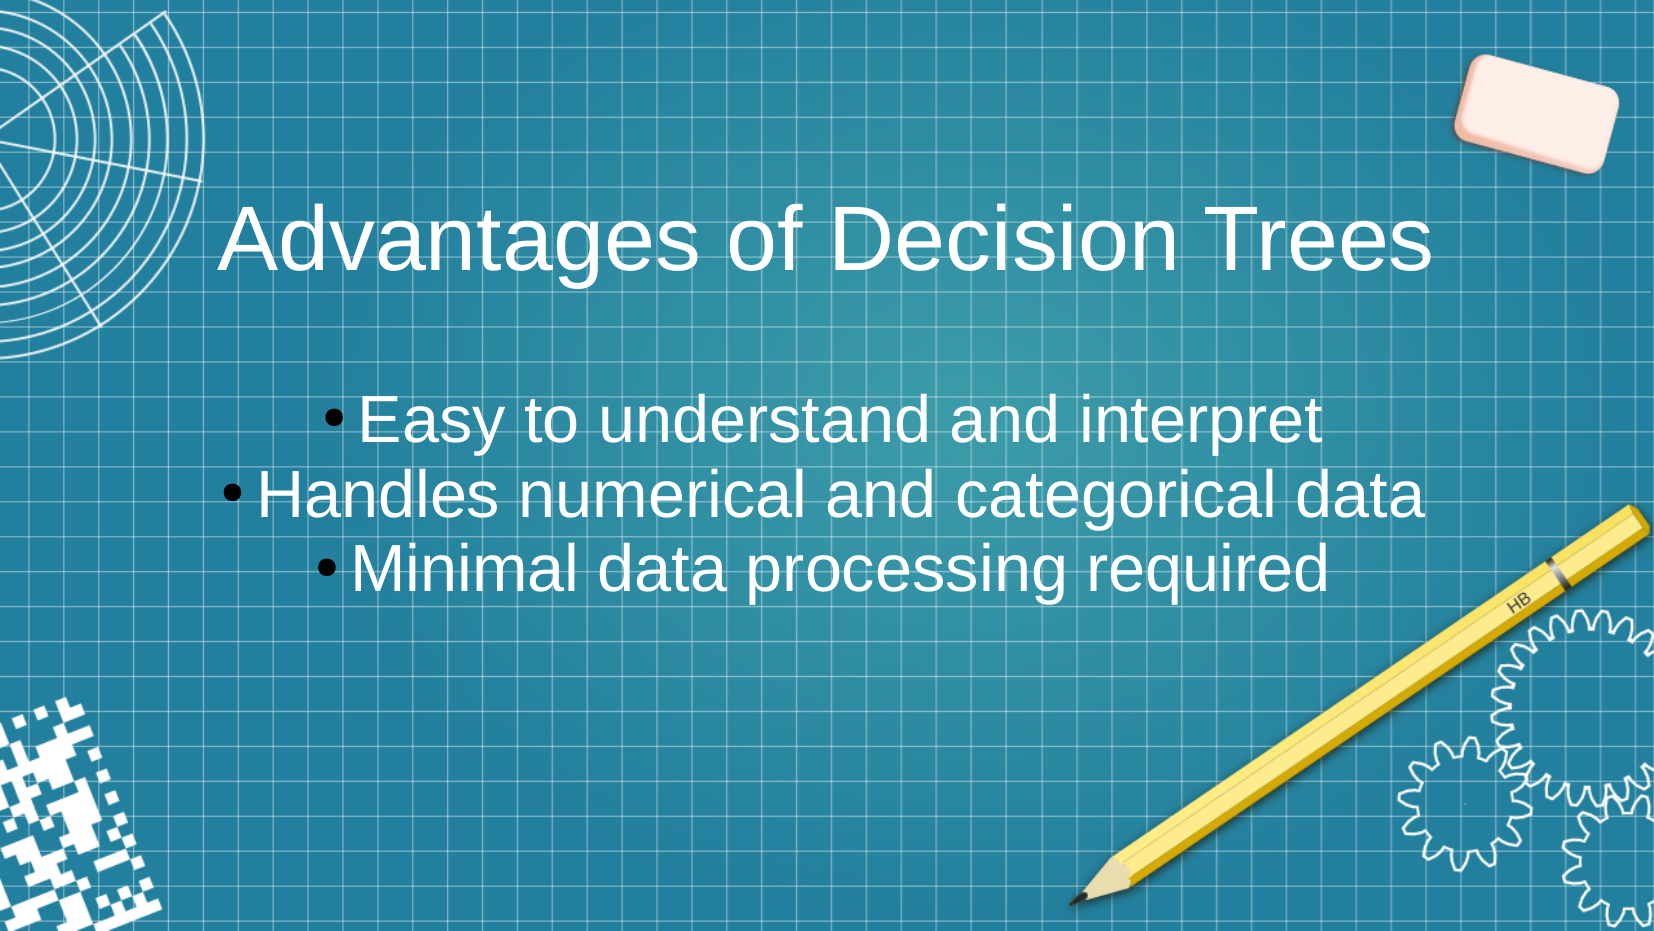

# Advantages of Decision Trees
Easy to understand and interpret
Handles numerical and categorical data
Minimal data processing required